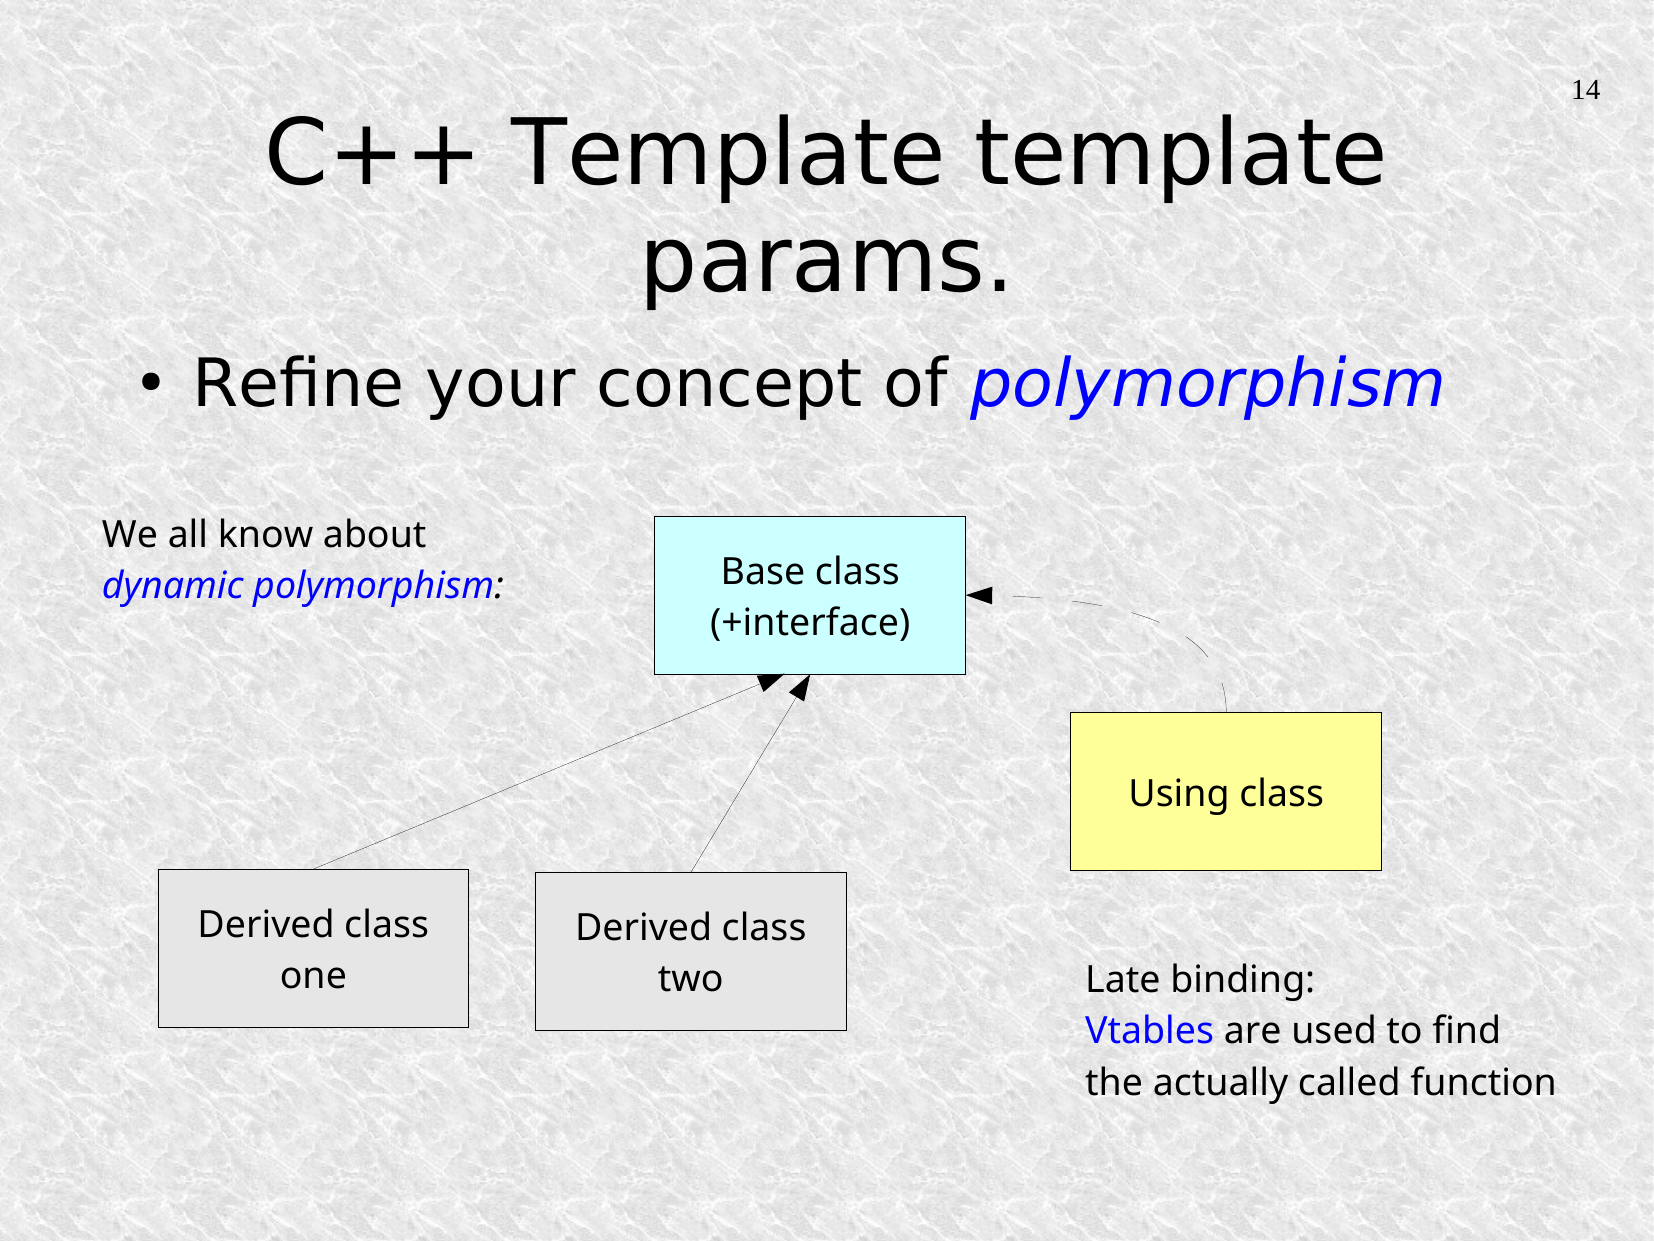

14
# C++ Template template params.
Refine your concept of polymorphism
We all know about
dynamic polymorphism:
Base class
(+interface)
Using class
Derived class
one
Derived class
two
Late binding:
Vtables are used to find
the actually called function